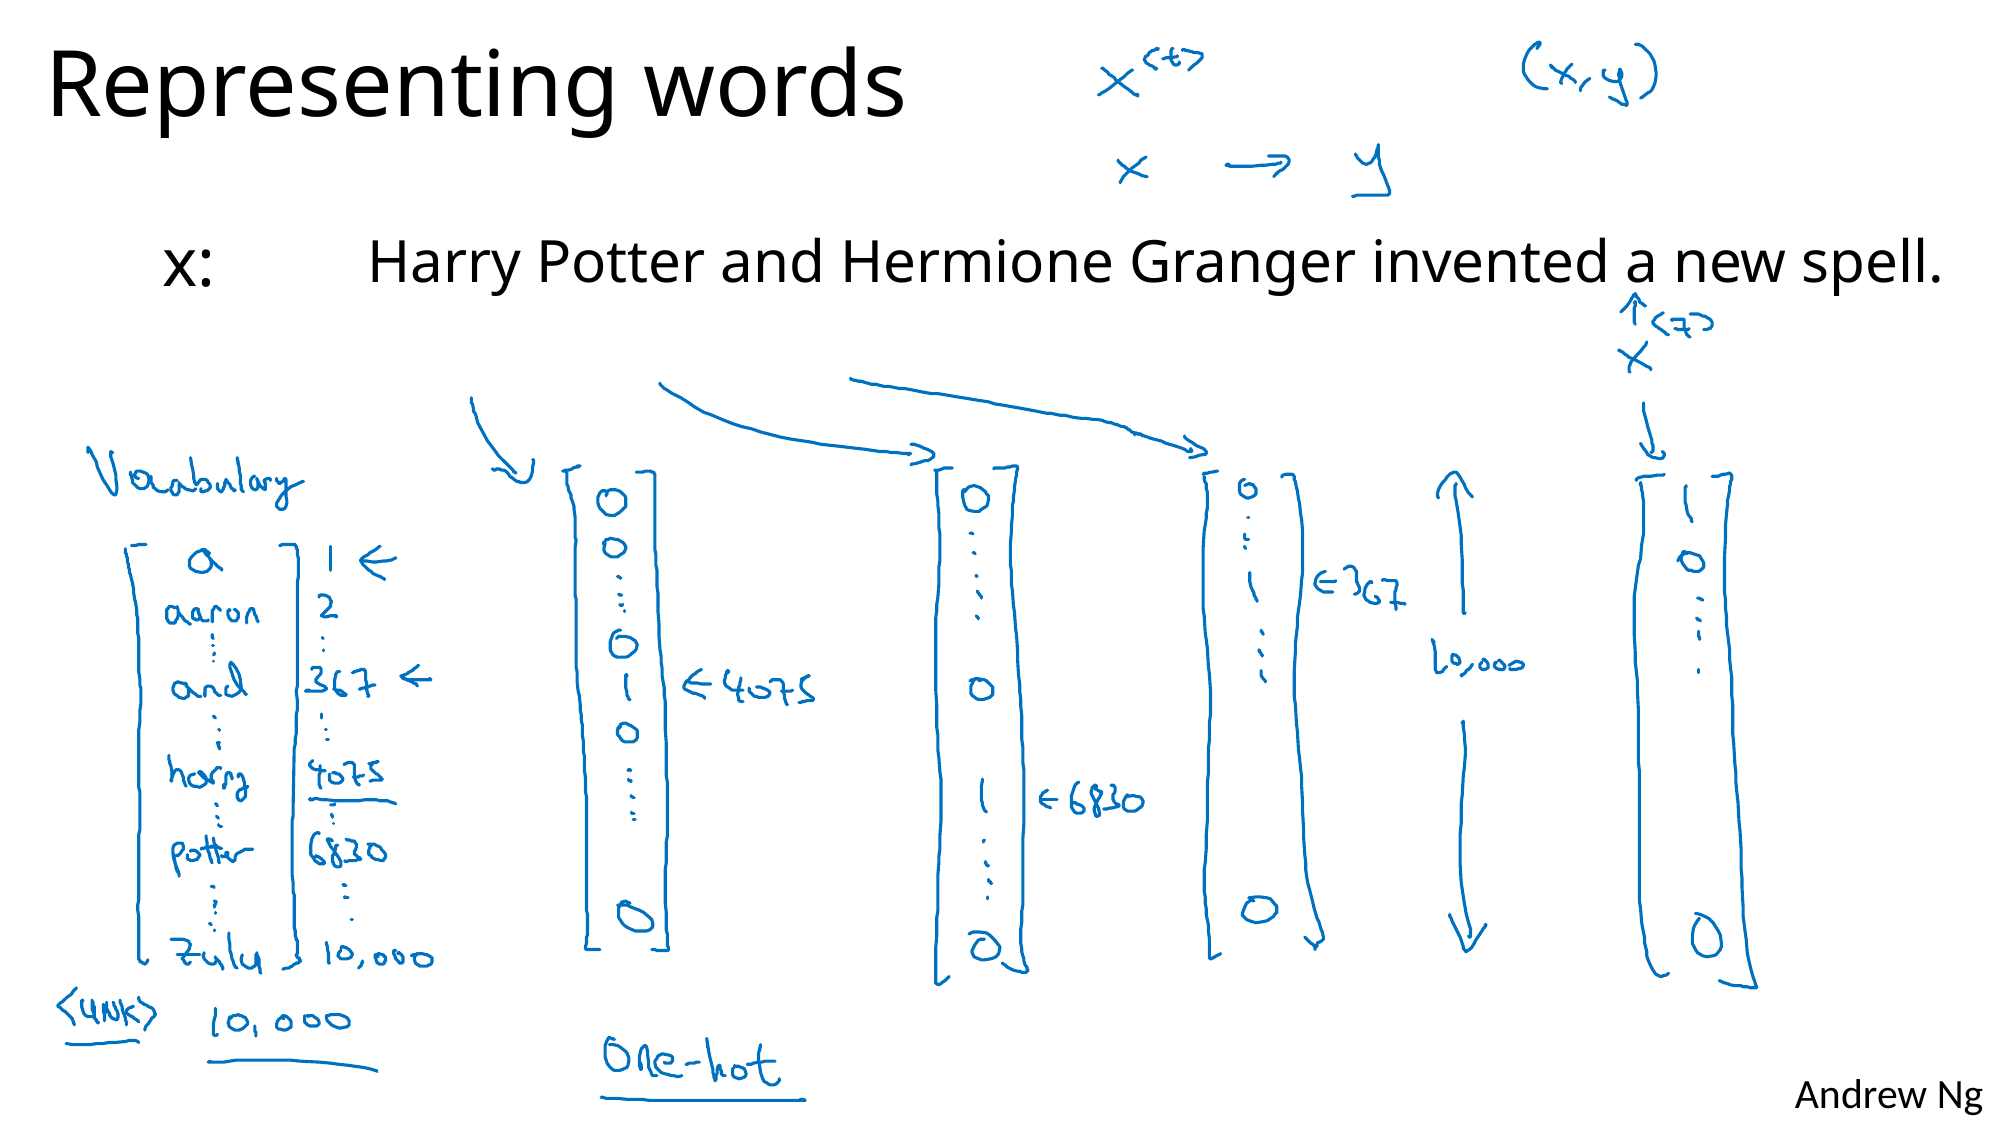

# Representing words
x:
Harry Potter and Hermione Granger invented a new spell.